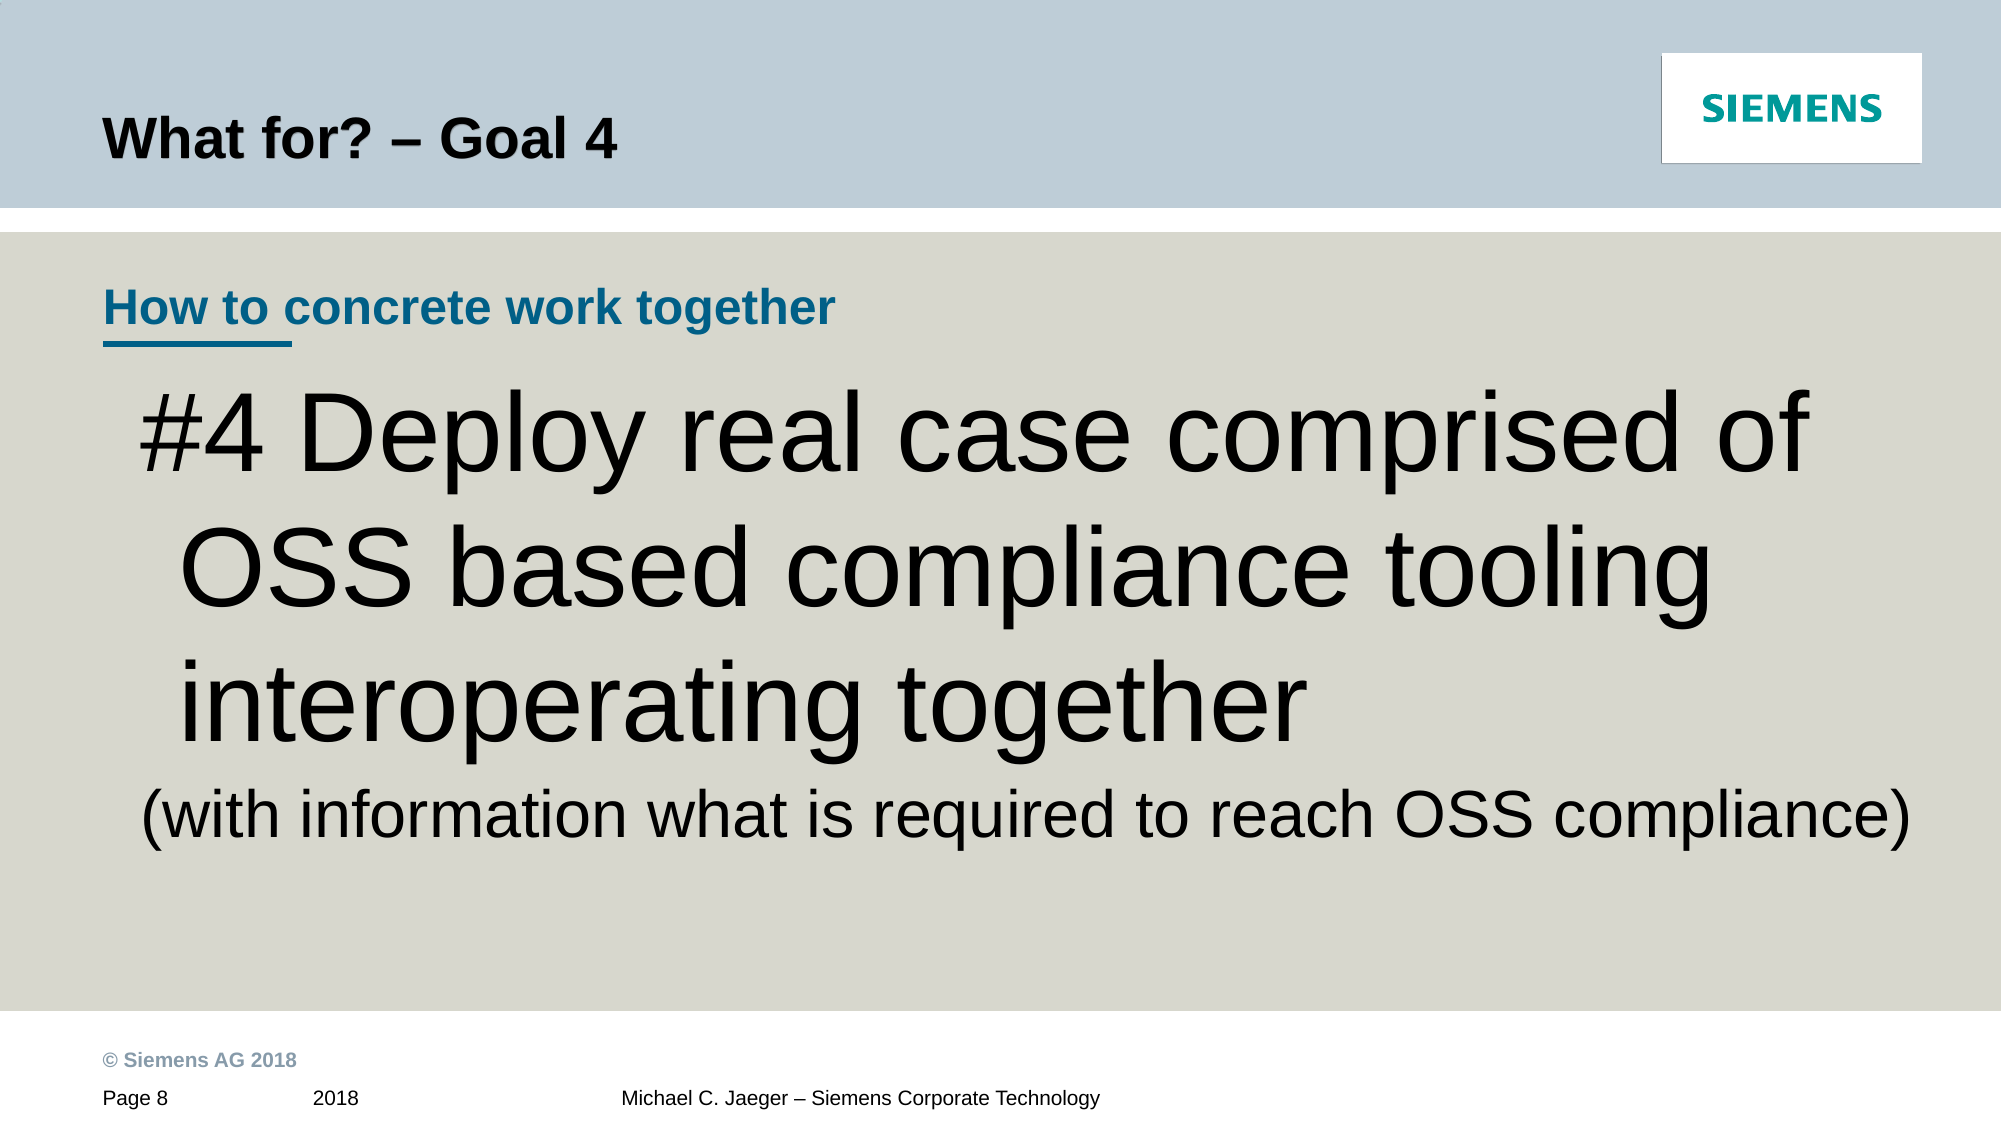

# What for? – Goal 4
How to concrete work together
#4 Deploy real case comprised of OSS based compliance tooling interoperating together
(with information what is required to reach OSS compliance)